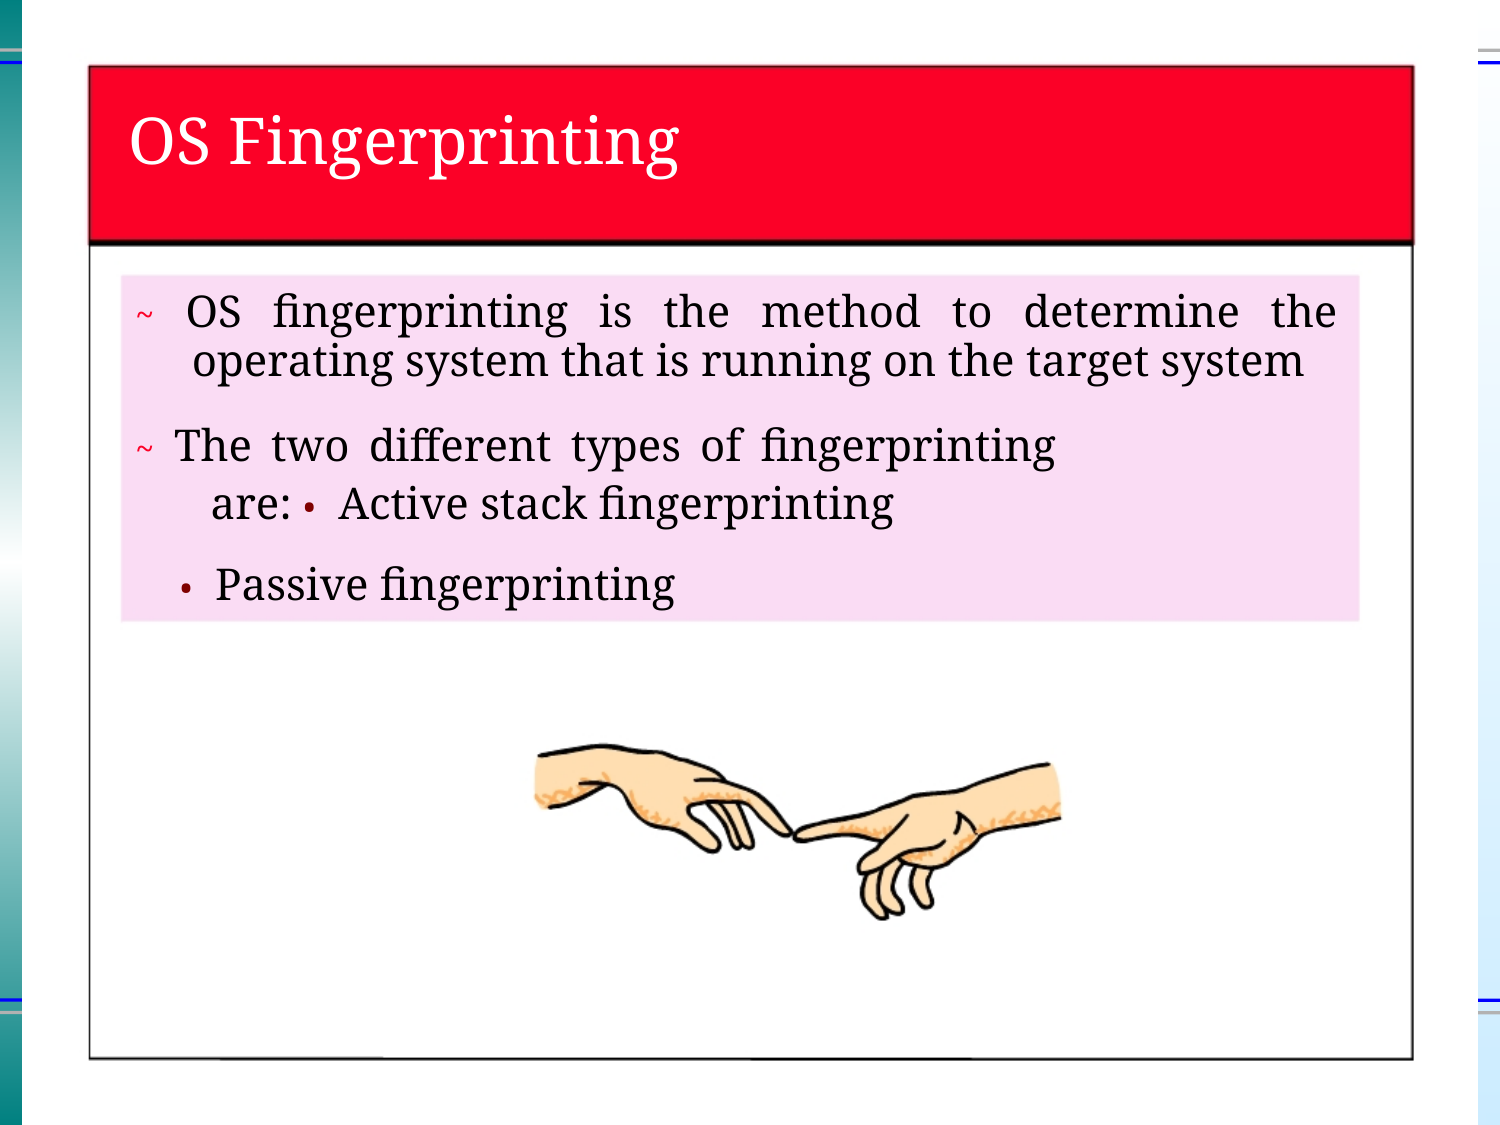

OS Fingerprinting
~ OS fingerprinting is the method to determine the operating system that is running on the target system
~ The two different types of fingerprinting are: • Active stack fingerprinting
• Passive fingerprinting